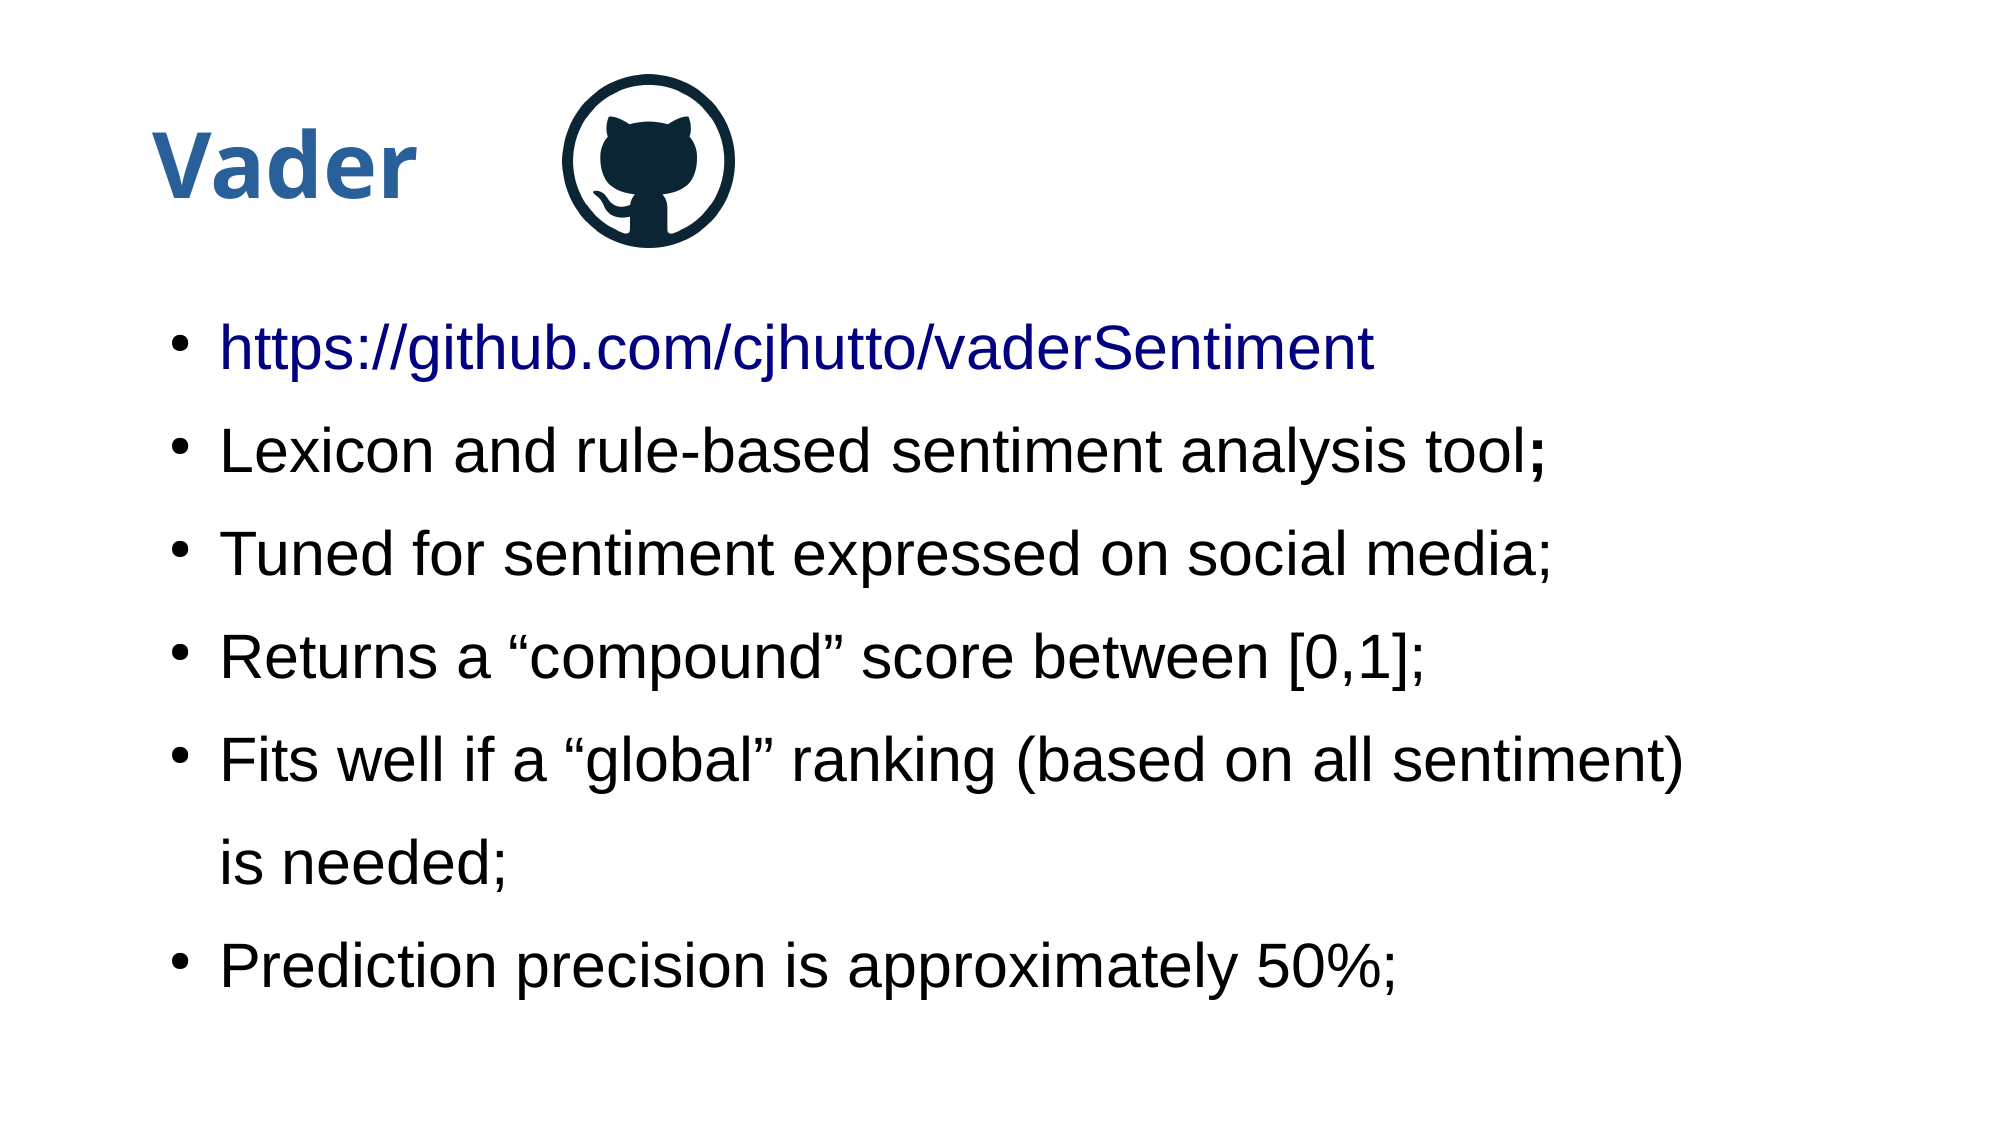

# Vader
https://github.com/cjhutto/vaderSentiment
Lexicon and rule-based sentiment analysis tool;
Tuned for sentiment expressed on social media;
Returns a “compound” score between [0,1];
Fits well if a “global” ranking (based on all sentiment)
is needed;
Prediction precision is approximately 50%;